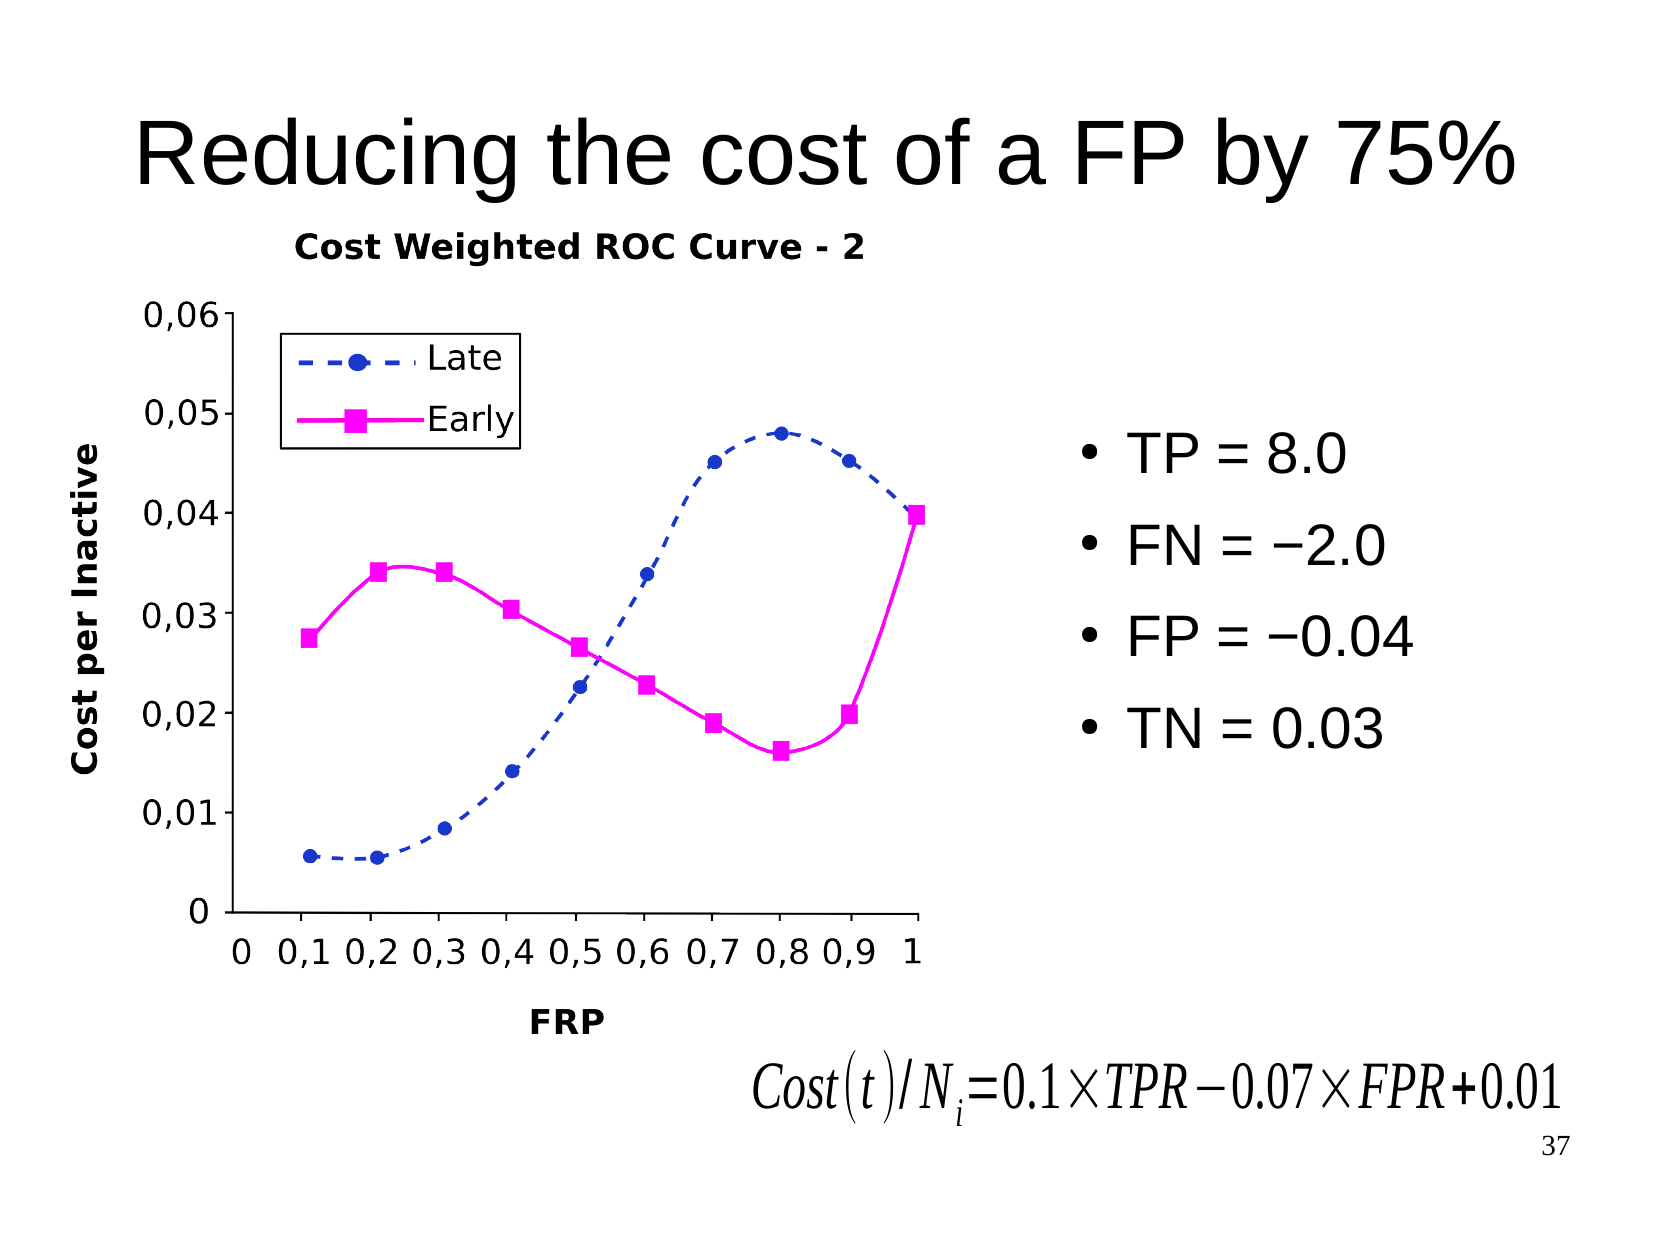

# Reducing the cost of a FP by 75%
TP = 8.0
FN = −2.0
FP = −0.04
TN = 0.03
37